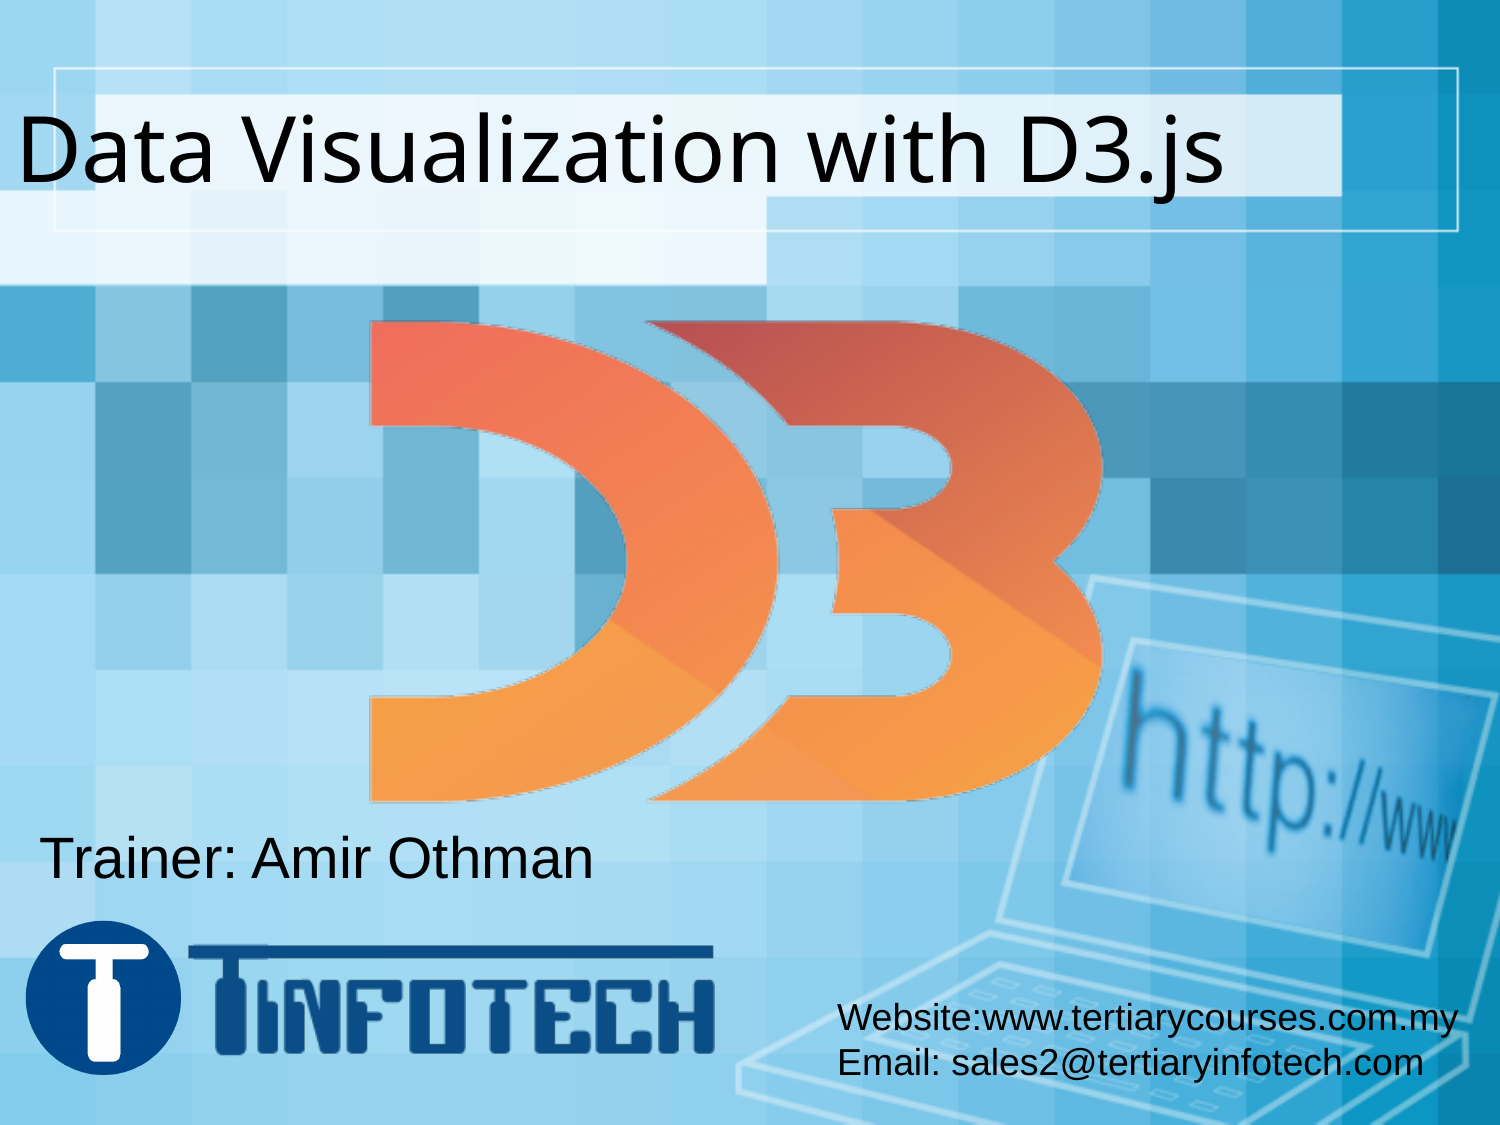

# Data Visualization with D3.js
Trainer: Amir Othman
Website:www.tertiarycourses.com.my
Email: sales2@tertiaryinfotech.com